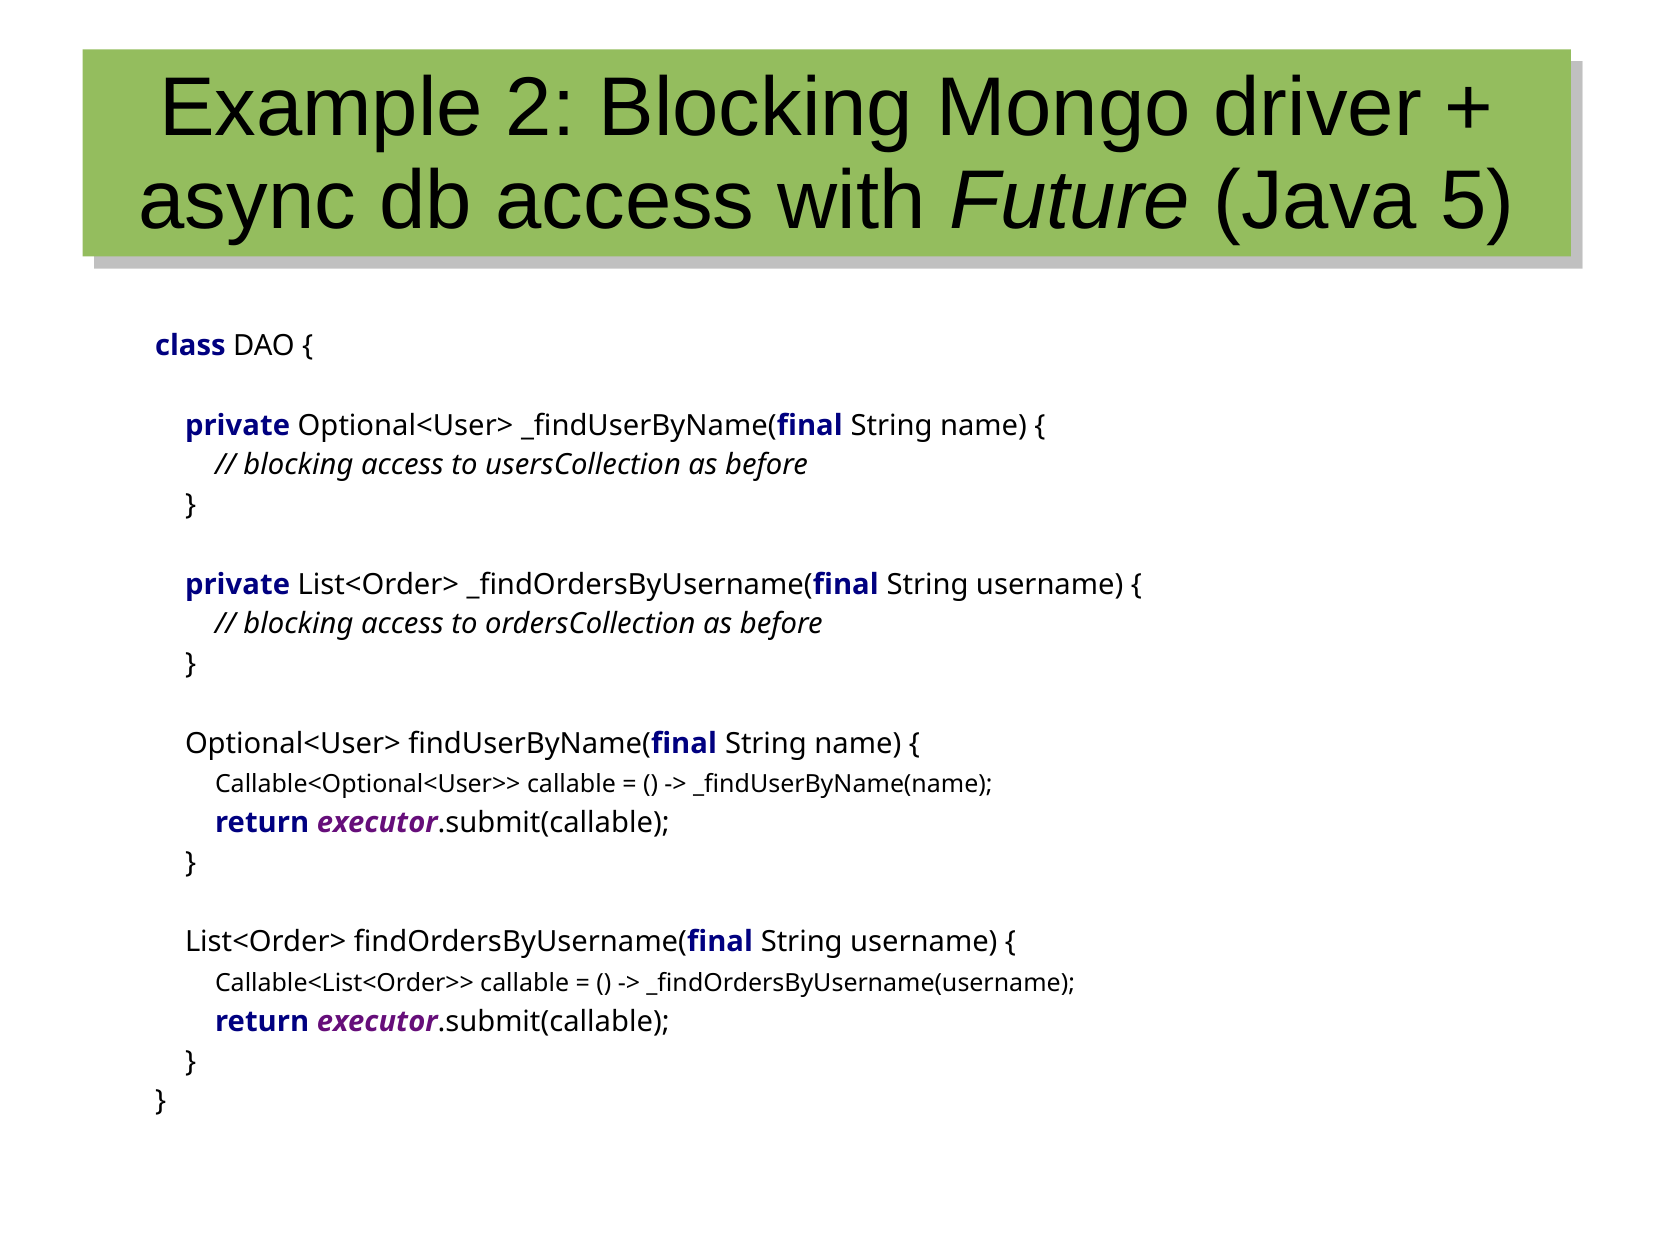

# Example 2: Blocking Mongo driver + async db access with Future (Java 5)
class DAO {
 private Optional<User> _findUserByName(final String name) {
 // blocking access to usersCollection as before
 }
 private List<Order> _findOrdersByUsername(final String username) {
 // blocking access to ordersCollection as before
 }
 Optional<User> findUserByName(final String name) {
 Callable<Optional<User>> callable = () -> _findUserByName(name);
 return executor.submit(callable);
 }
 List<Order> findOrdersByUsername(final String username) {
 Callable<List<Order>> callable = () -> _findOrdersByUsername(username);
 return executor.submit(callable);
 }
}